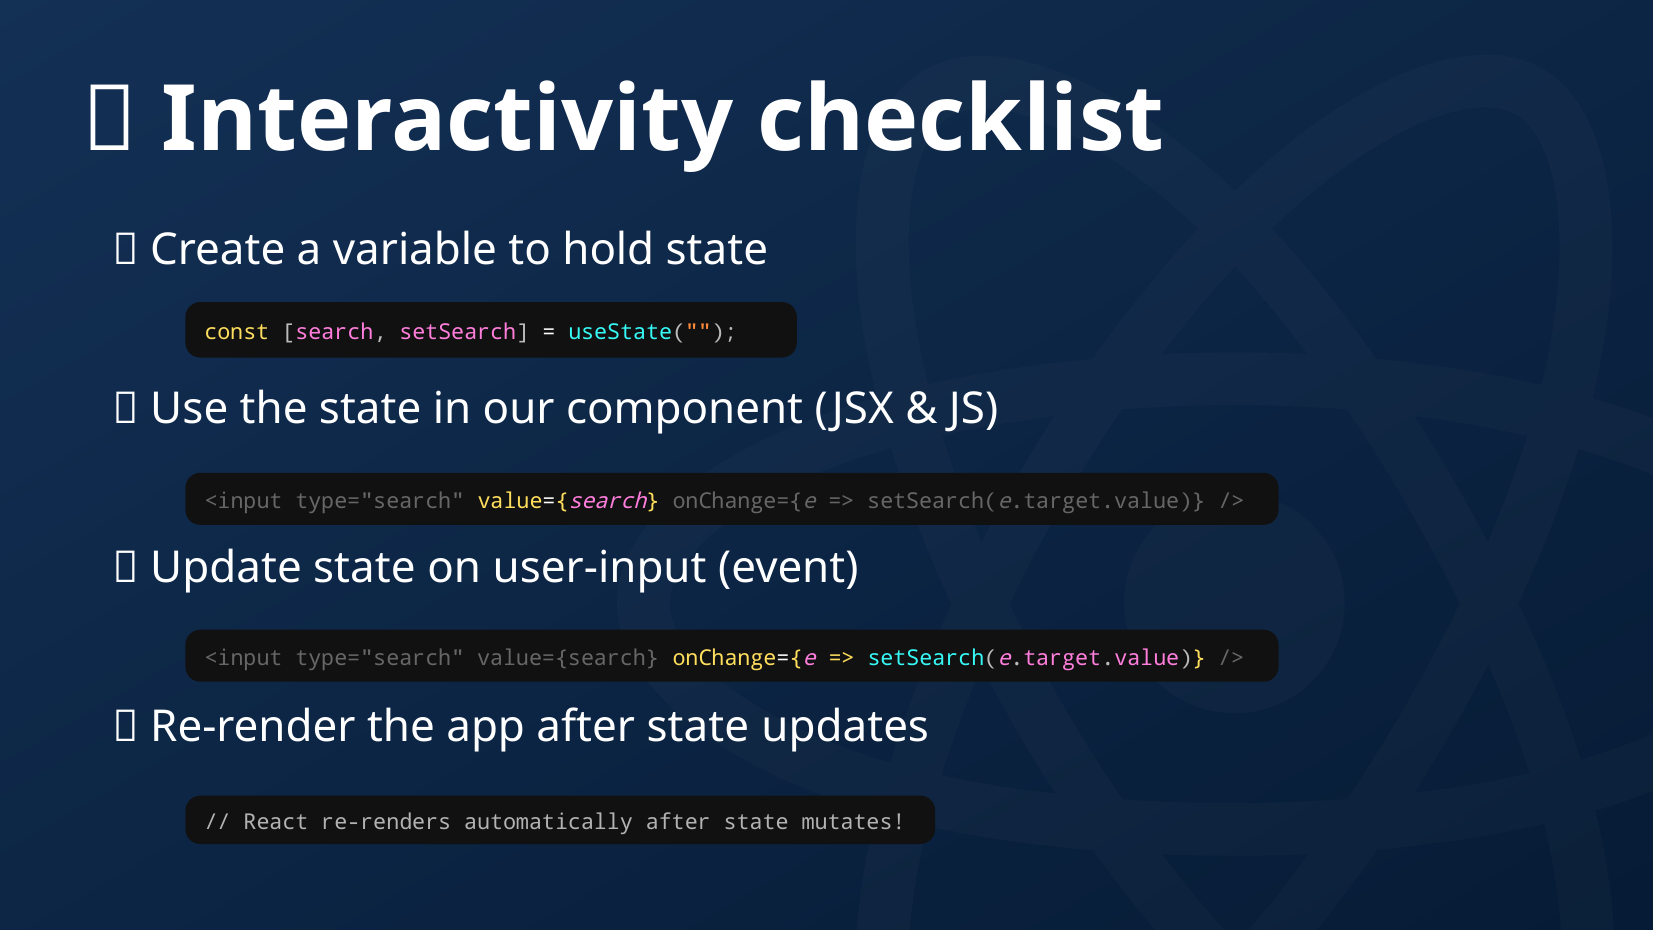

# 📃 Interactivity checklist
✅ Create a variable to hold state
✅ Use the state in our component (JSX & JS)
✅ Update state on user-input (event)
✅ Re-render the app after state updates
const [search, setSearch] = useState("");
<input type="search" value={search} onChange={e => setSearch(e.target.value)} />
<input type="search" value={search} onChange={e => setSearch(e.target.value)} />
// React re-renders automatically after state mutates!